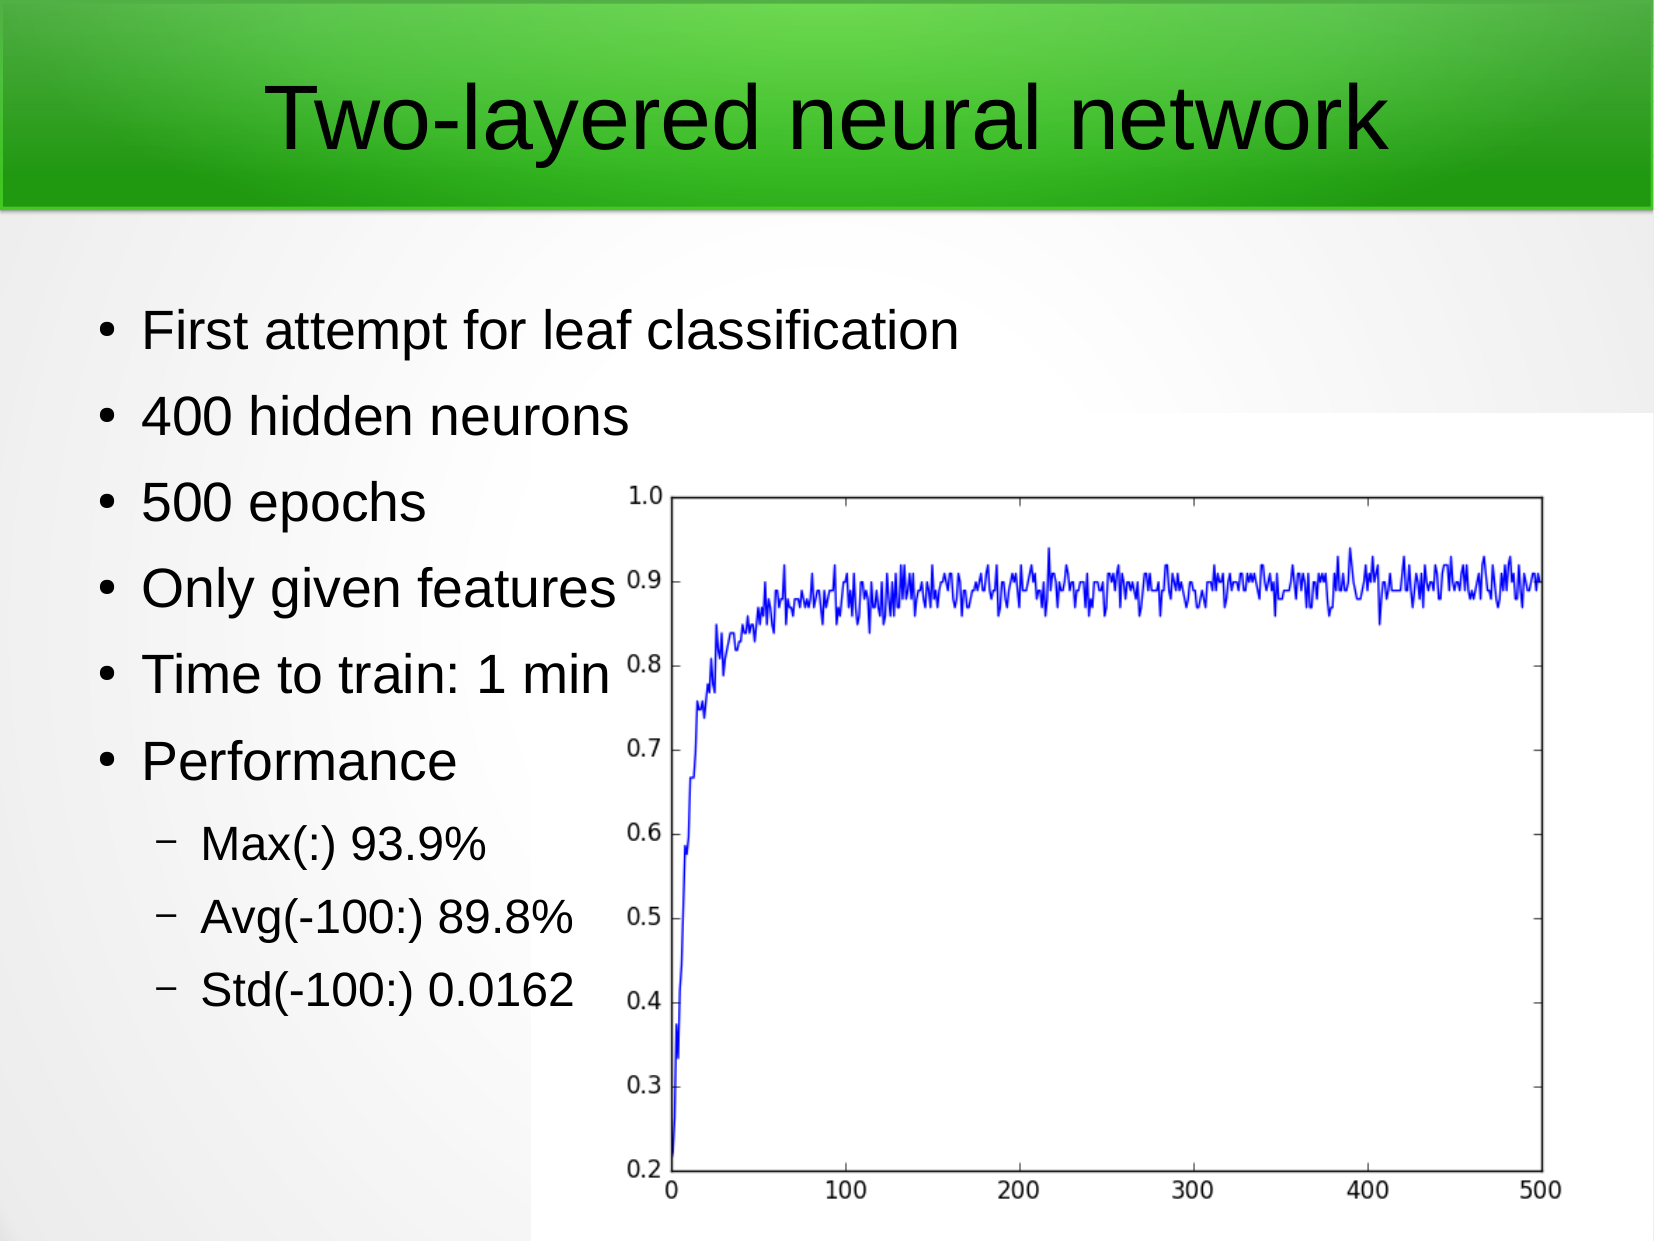

# Two-layered neural network
First attempt for leaf classification
400 hidden neurons
500 epochs
Only given features
Time to train: 1 min
Performance
Max(:) 93.9%
Avg(-100:) 89.8%
Std(-100:) 0.0162